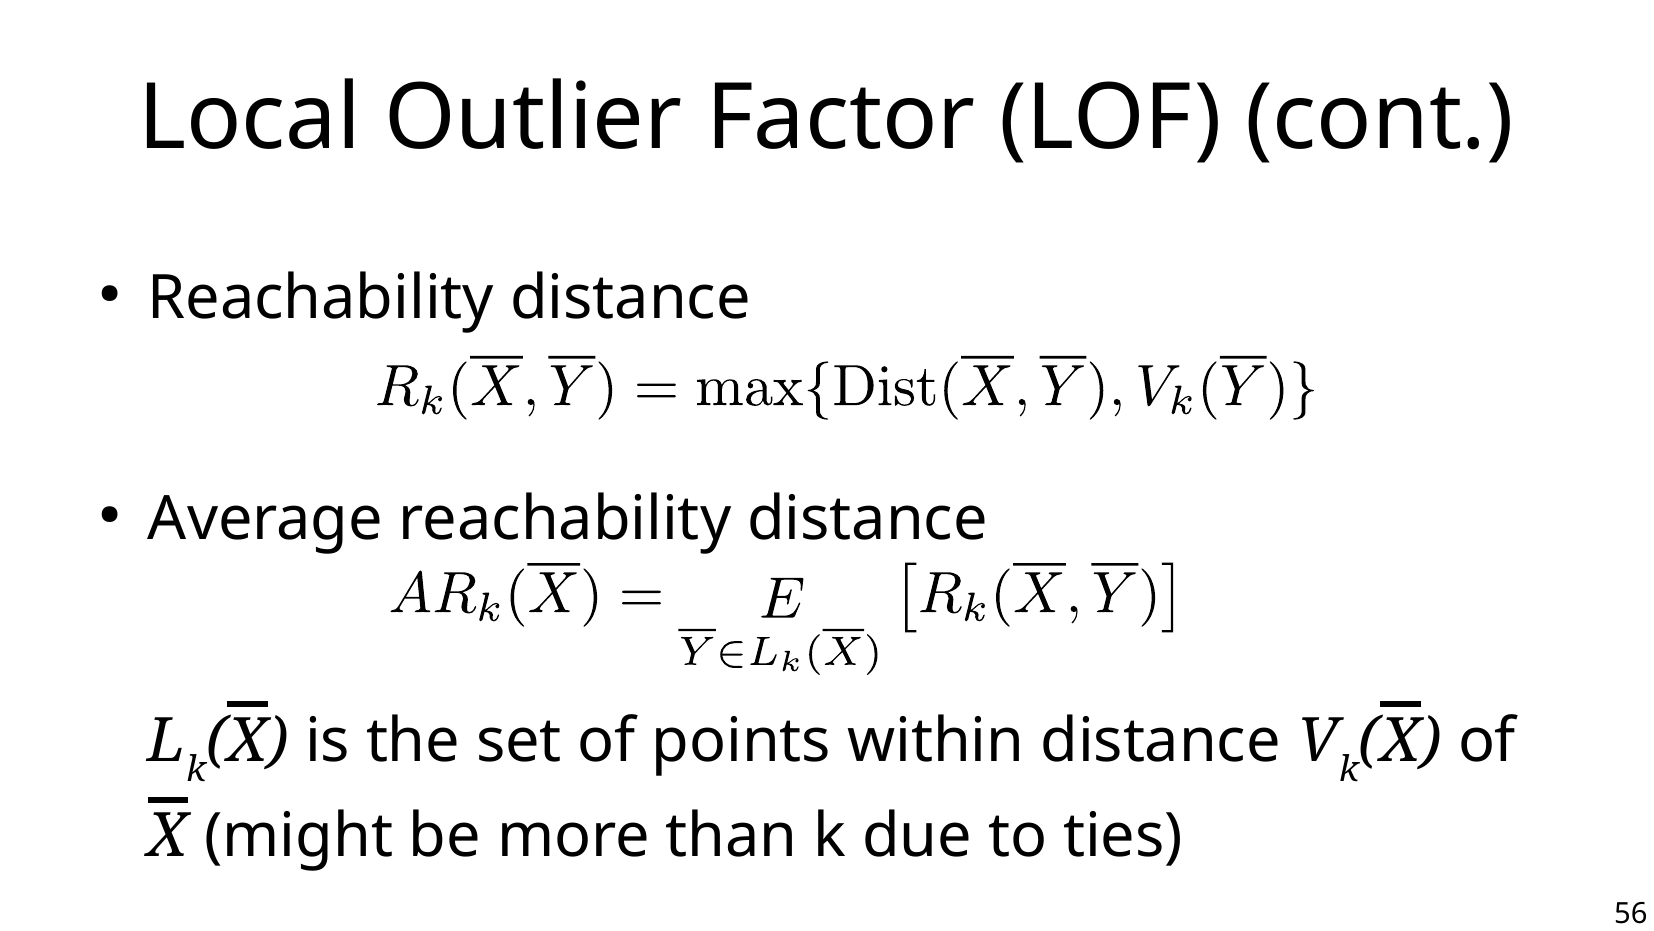

# Local Outlier Factor (LOF) (cont.)
Reachability distance
Average reachability distance
Lk(X) is the set of points within distance Vk(X) of X (might be more than k due to ties)
56